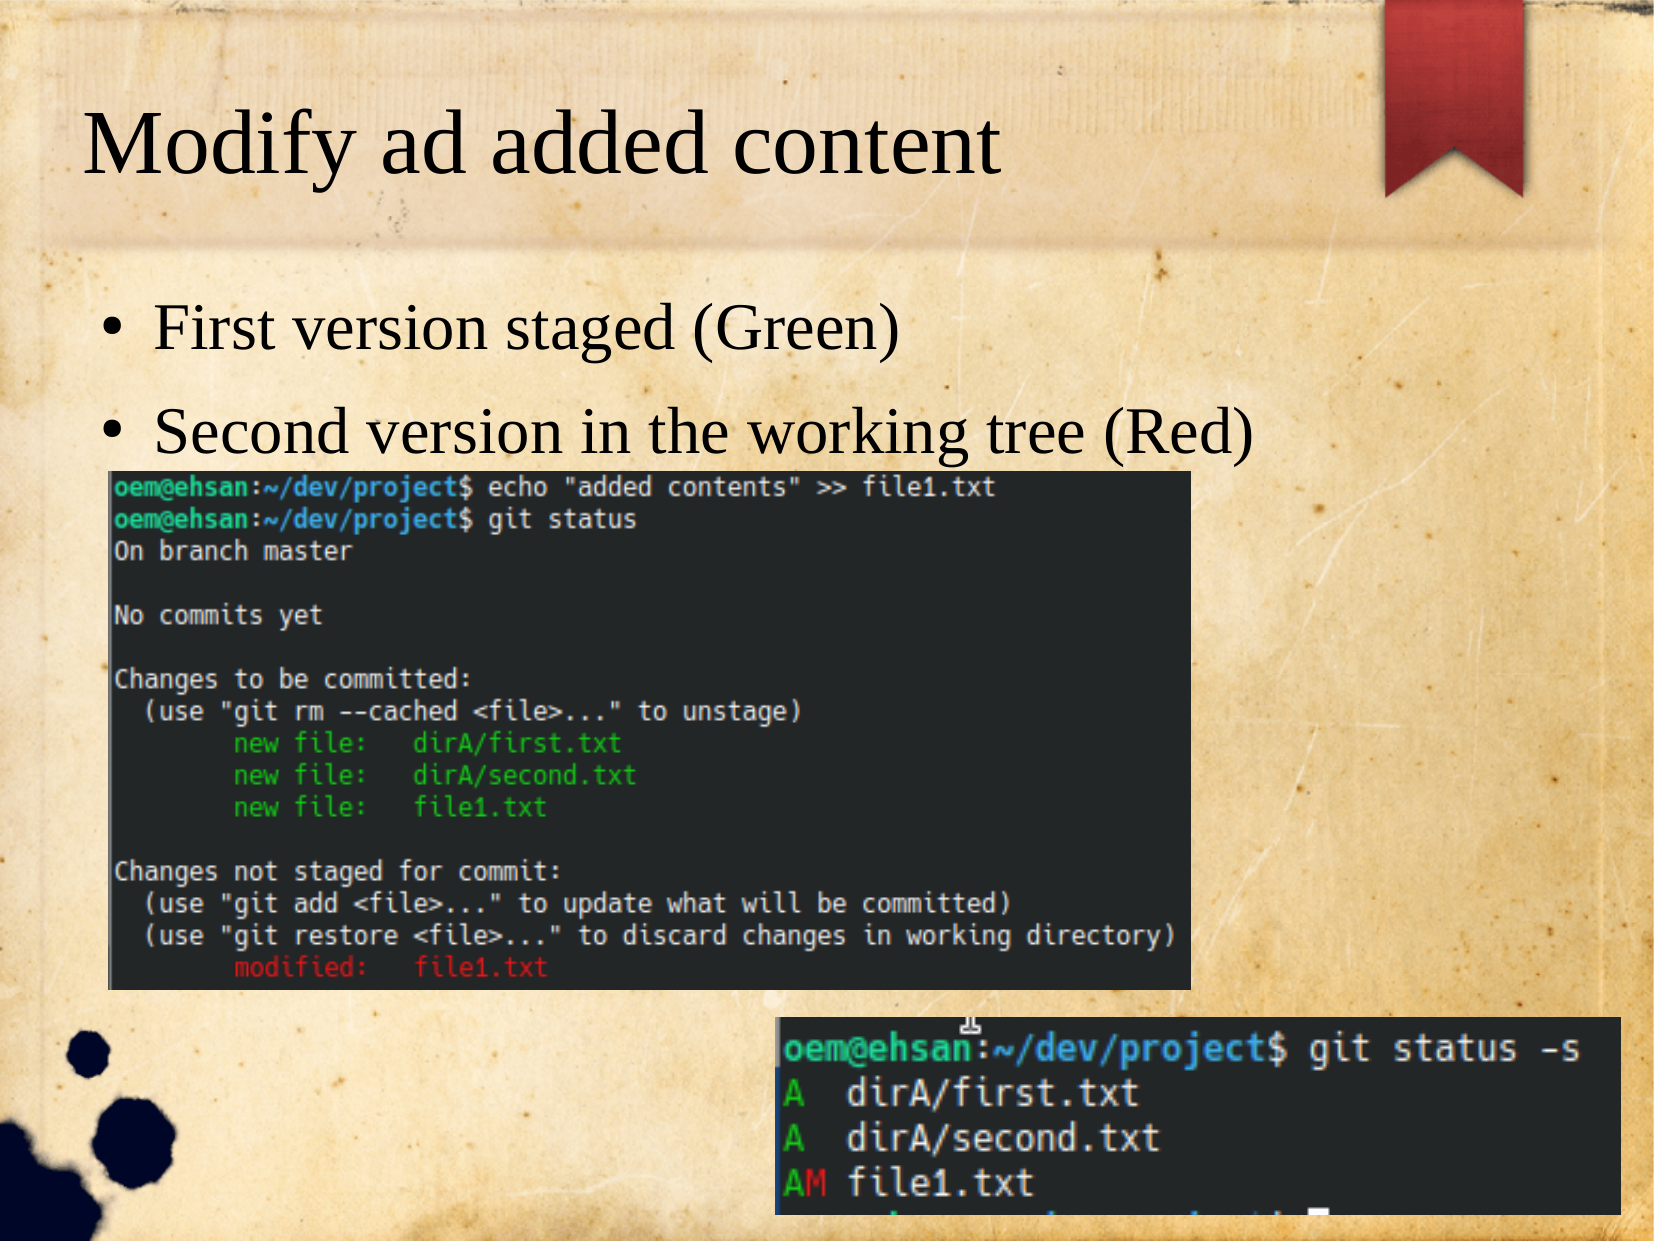

# Modify ad added content
First version staged (Green)
Second version in the working tree (Red)